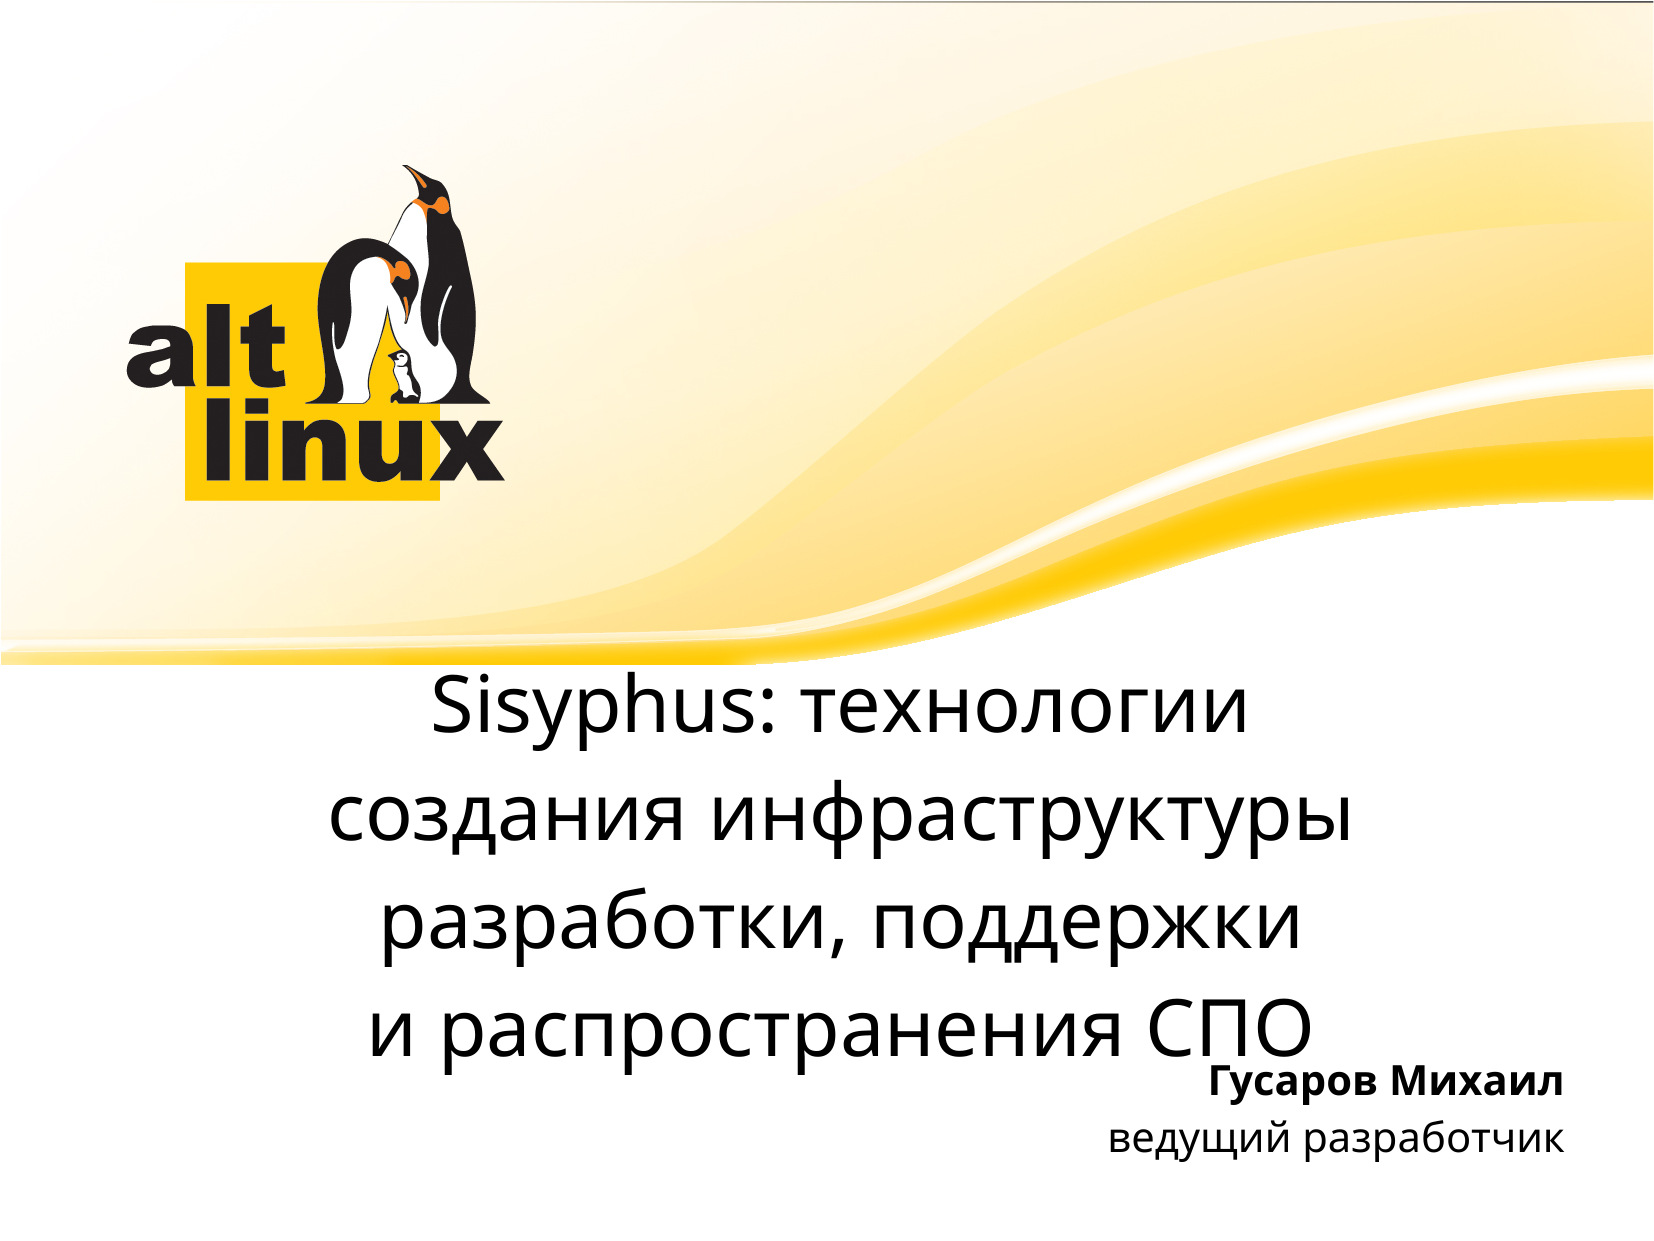

# Sisyphus: технологии создания инфраструктуры разработки, поддержки и распространения СПО
Гусаров Михаил
ведущий разработчик